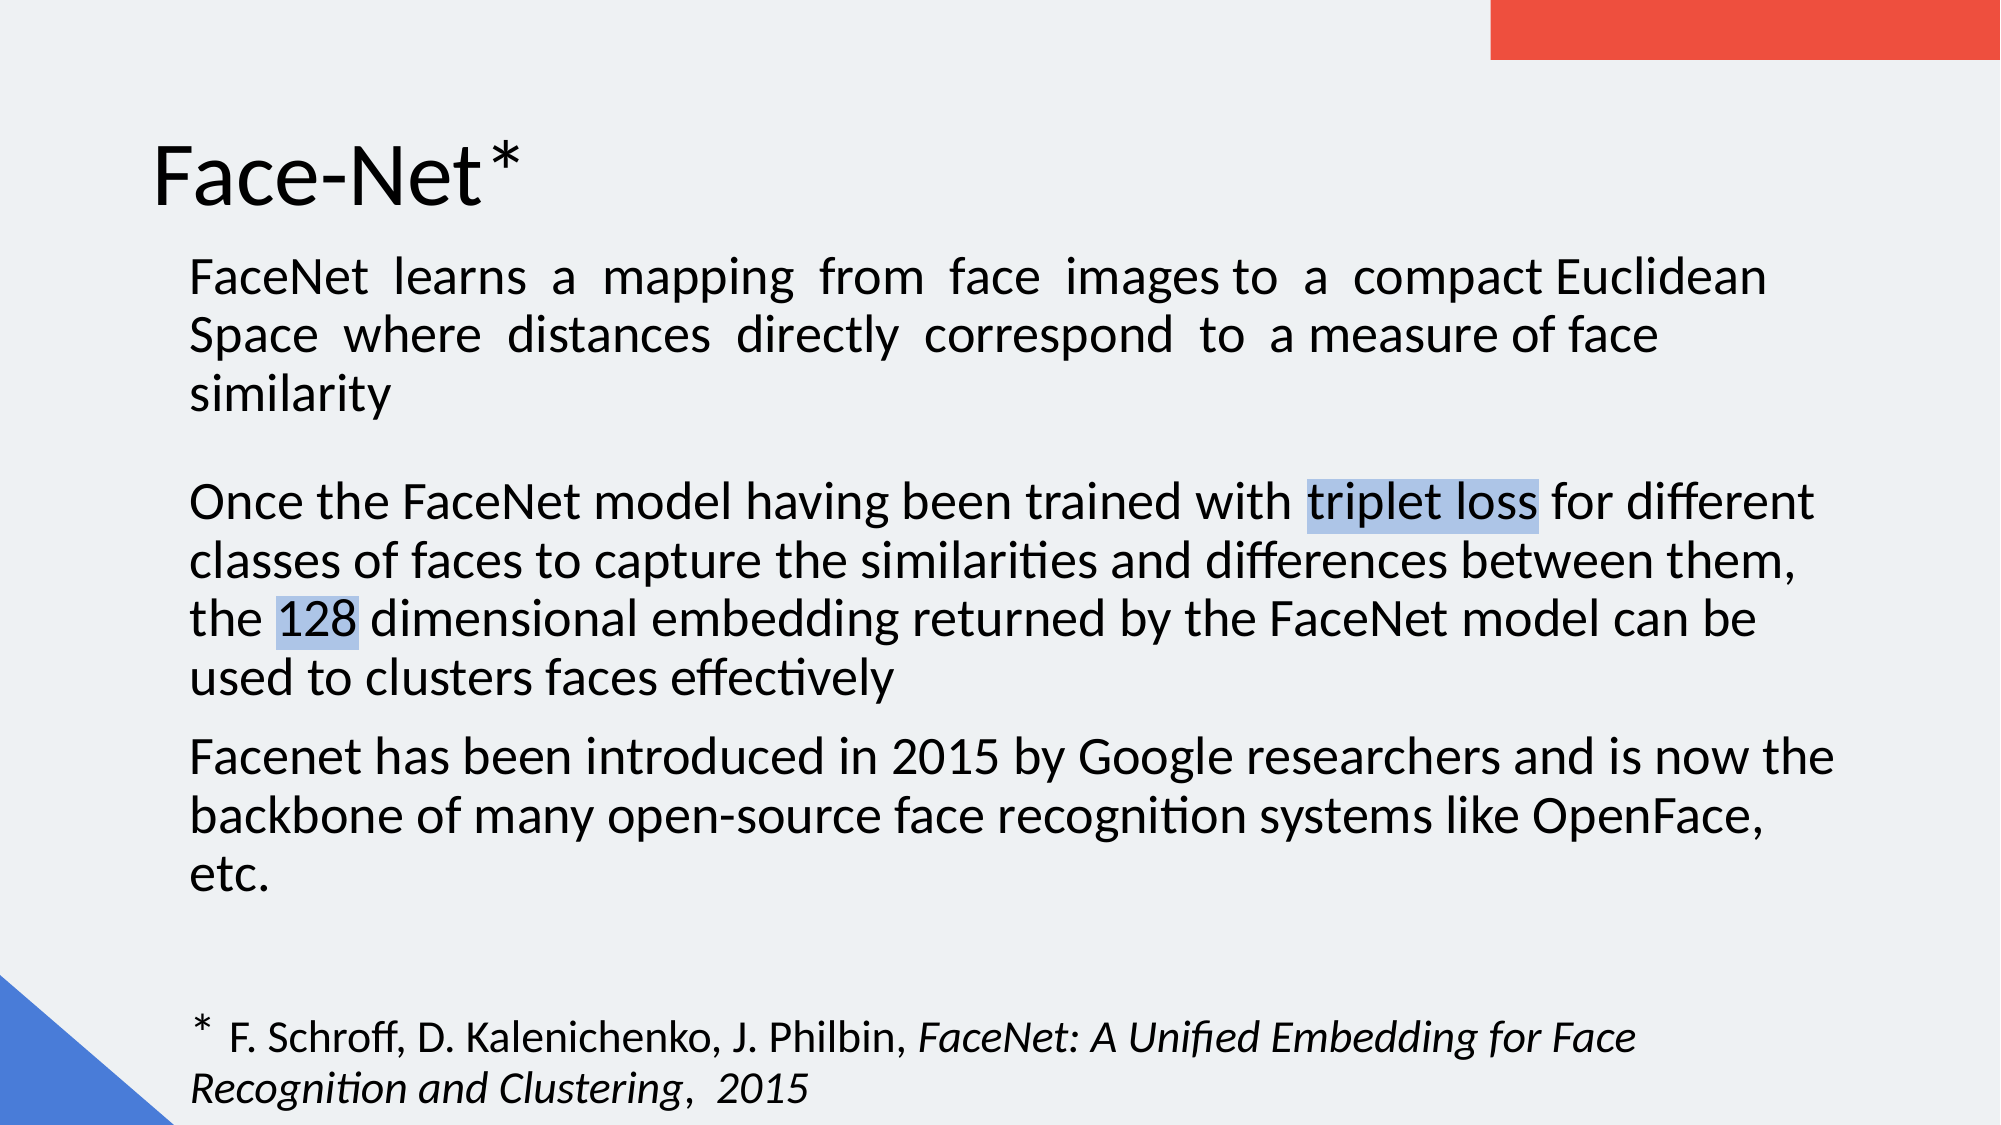

# Face-Net*
FaceNet learns a mapping from face images to a compact Euclidean Space where distances directly correspond to a measure of face similarity
Once the FaceNet model having been trained with triplet loss for different classes of faces to capture the similarities and differences between them, the 128 dimensional embedding returned by the FaceNet model can be used to clusters faces effectively
Facenet has been introduced in 2015 by Google researchers and is now the backbone of many open-source face recognition systems like OpenFace, etc.
* F. Schroff, D. Kalenichenko, J. Philbin, FaceNet: A Unified Embedding for Face Recognition and Clustering, 2015